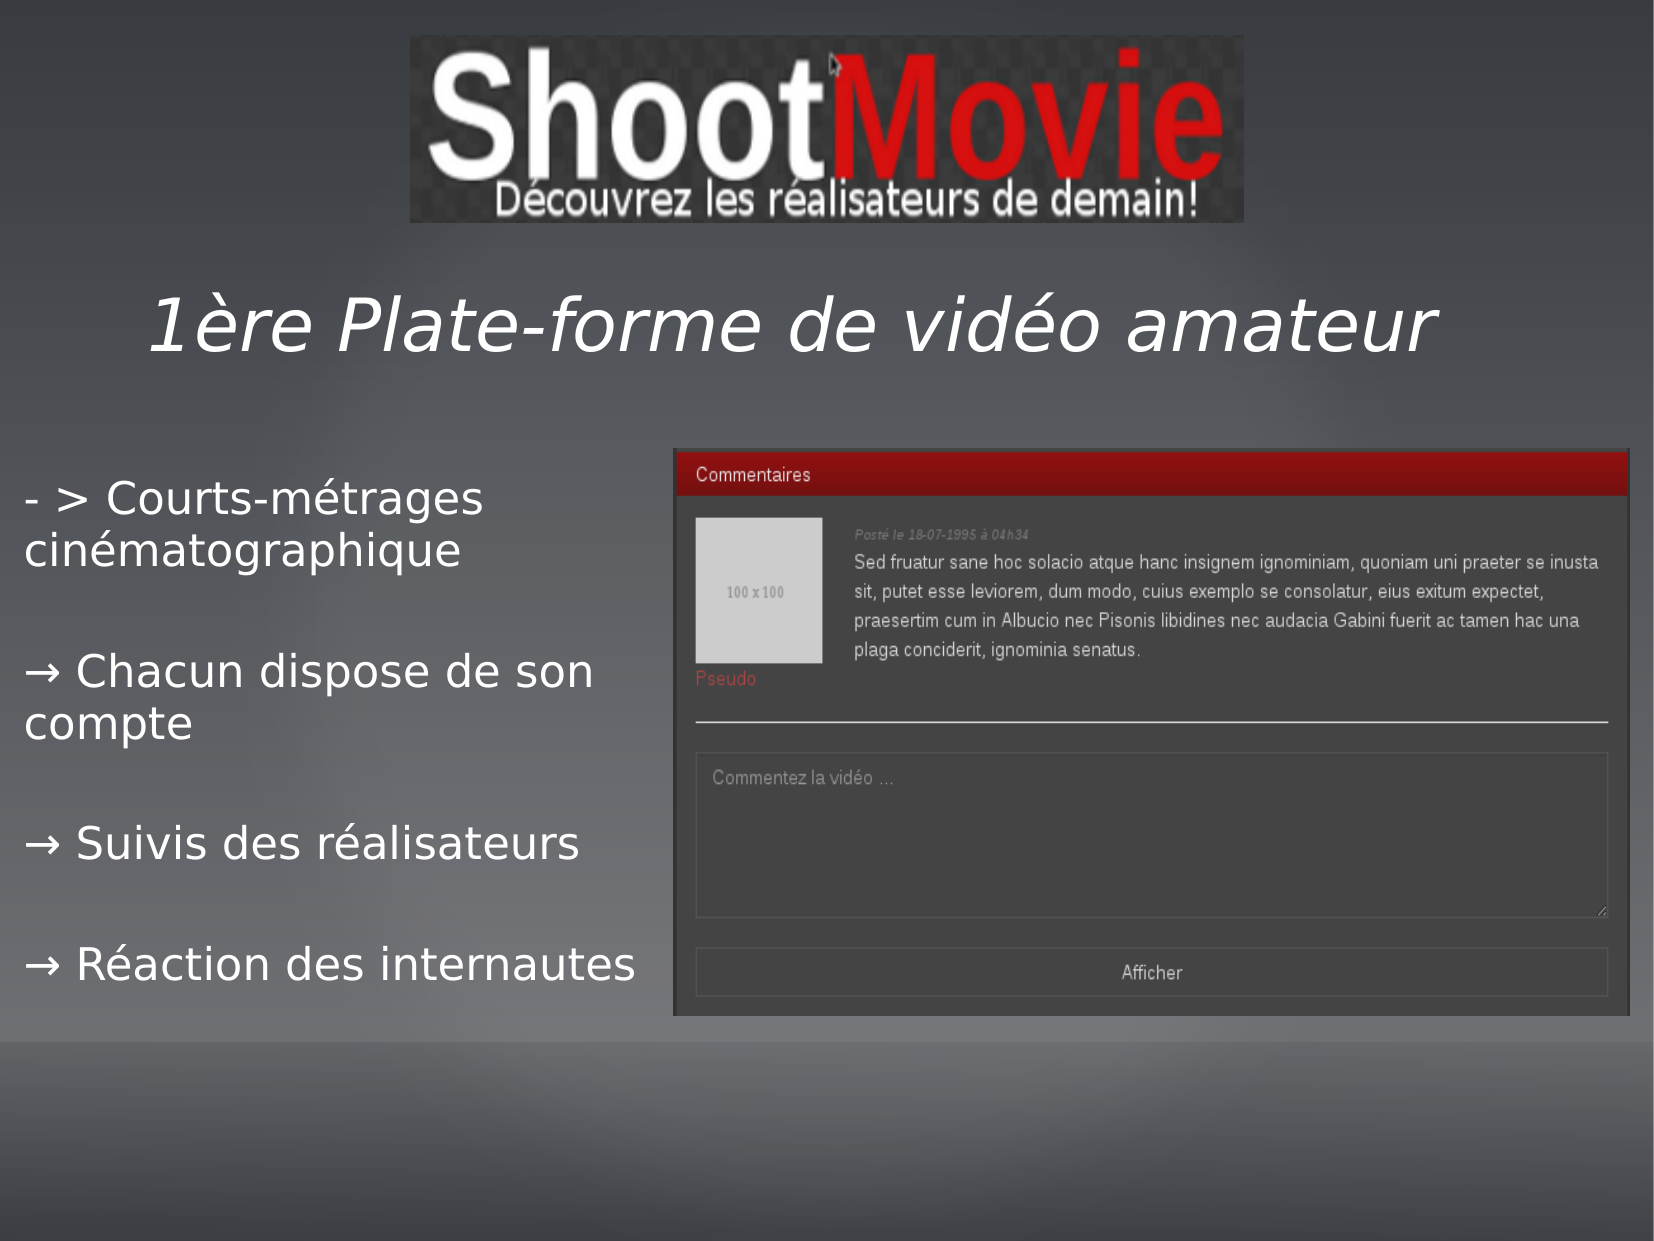

1ère Plate-forme de vidéo amateur
# - > Courts-métrages cinématographique
→ Chacun dispose de son compte
→ Suivis des réalisateurs
→ Réaction des internautes